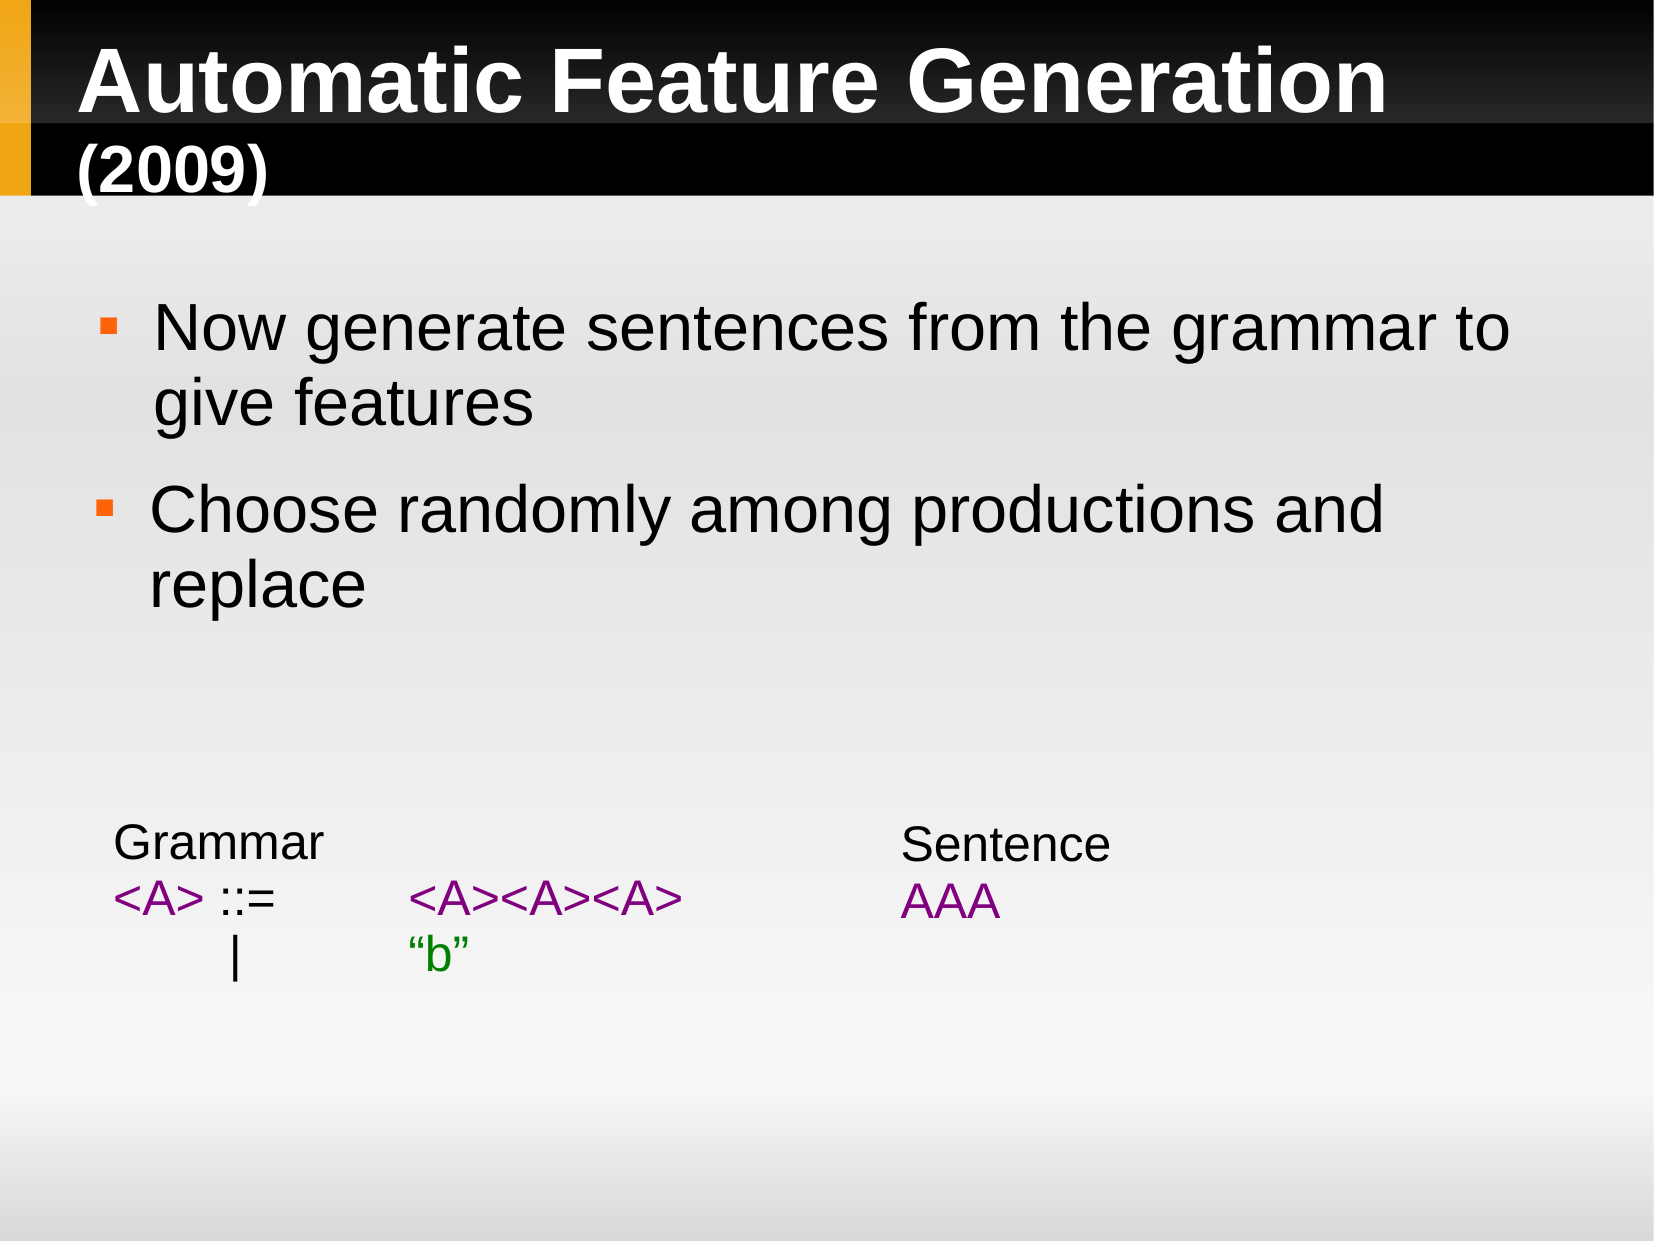

Automatic Feature Generation (2009)
Now generate sentences from the grammar to give features
# Choose randomly among productions and replace
Grammar
<A> ::= 		<A><A><A>
	 | 			“b”
Sentence
AAA